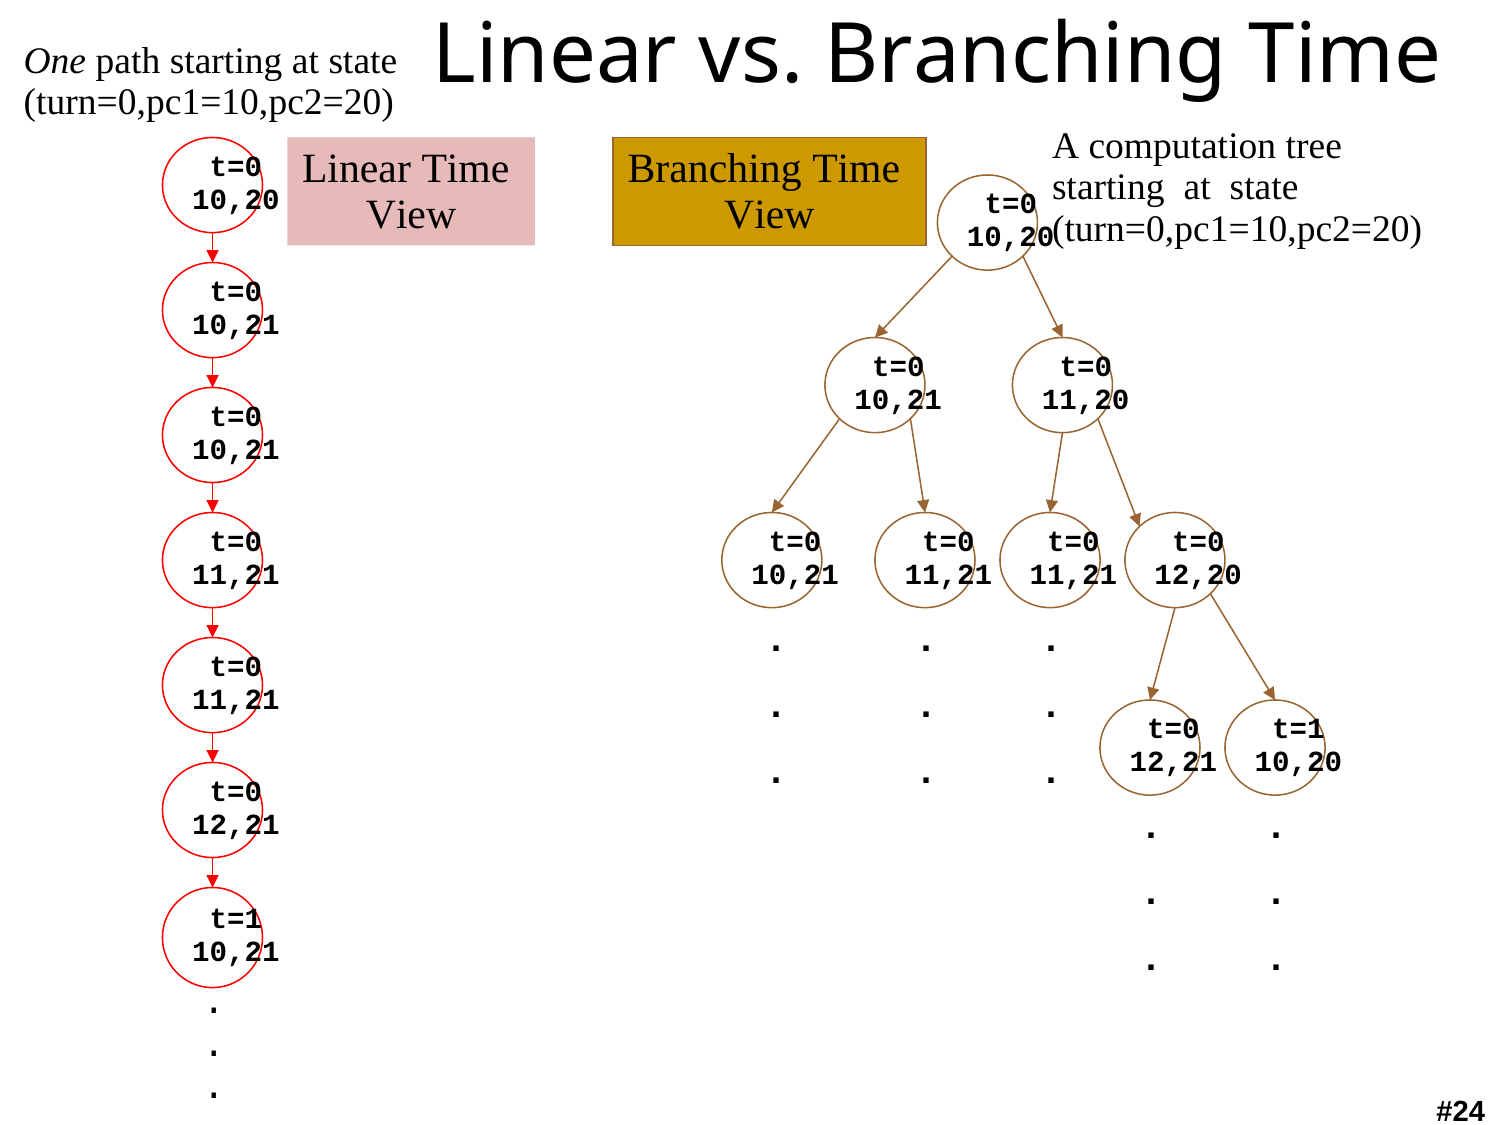

# Linear vs. Branching Time
One path starting at state
(turn=0,pc1=10,pc2=20)
A computation tree
starting at state
(turn=0,pc1=10,pc2=20)
t=0
10,20
Linear Time
View
Branching Time
View
t=0
10,20
t=0
10,21
t=0
10,21
t=0
11,20
t=0
10,21
t=0
11,21
t=0
10,21
t=0
11,21
t=0
11,21
t=0
12,20
.
.
.
.
.
.
.
.
.
t=0
11,21
t=0
12,21
t=1
10,20
t=0
12,21
.
.
.
.
.
.
t=1
10,21
.
.
.
24